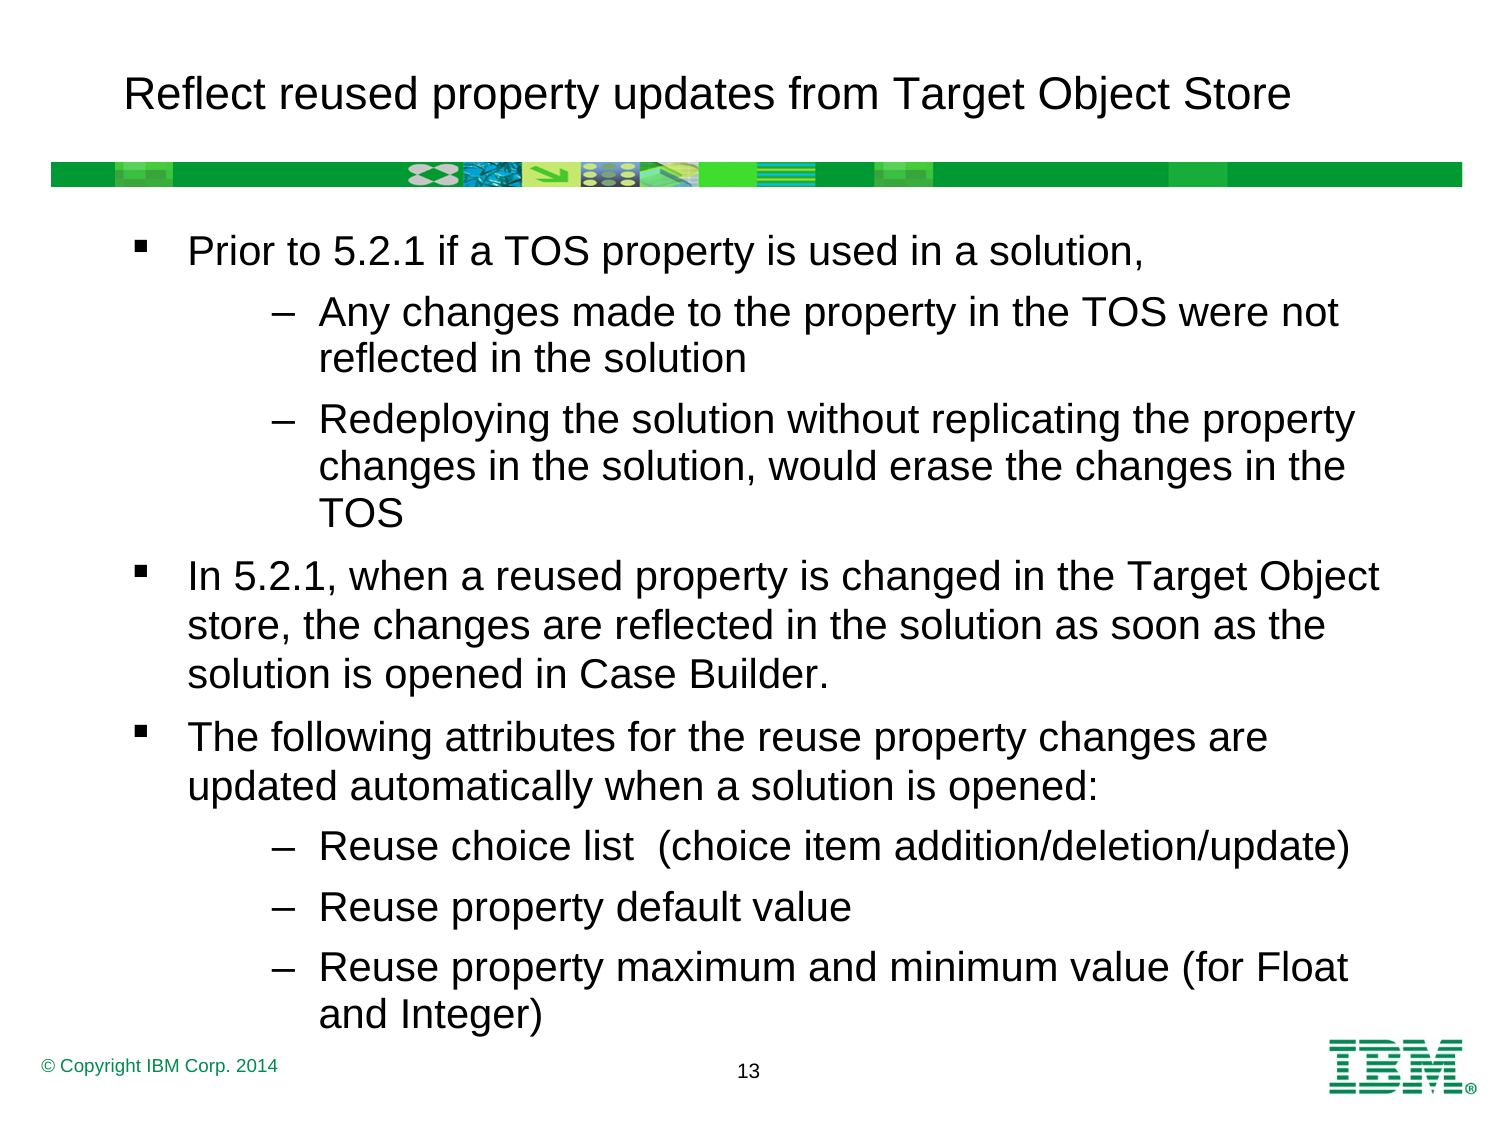

# Reflect reused property updates from Target Object Store
Prior to 5.2.1 if a TOS property is used in a solution,
Any changes made to the property in the TOS were not reflected in the solution
Redeploying the solution without replicating the property changes in the solution, would erase the changes in the TOS
In 5.2.1, when a reused property is changed in the Target Object store, the changes are reflected in the solution as soon as the solution is opened in Case Builder.
The following attributes for the reuse property changes are updated automatically when a solution is opened:
Reuse choice list (choice item addition/deletion/update)
Reuse property default value
Reuse property maximum and minimum value (for Float and Integer)
13